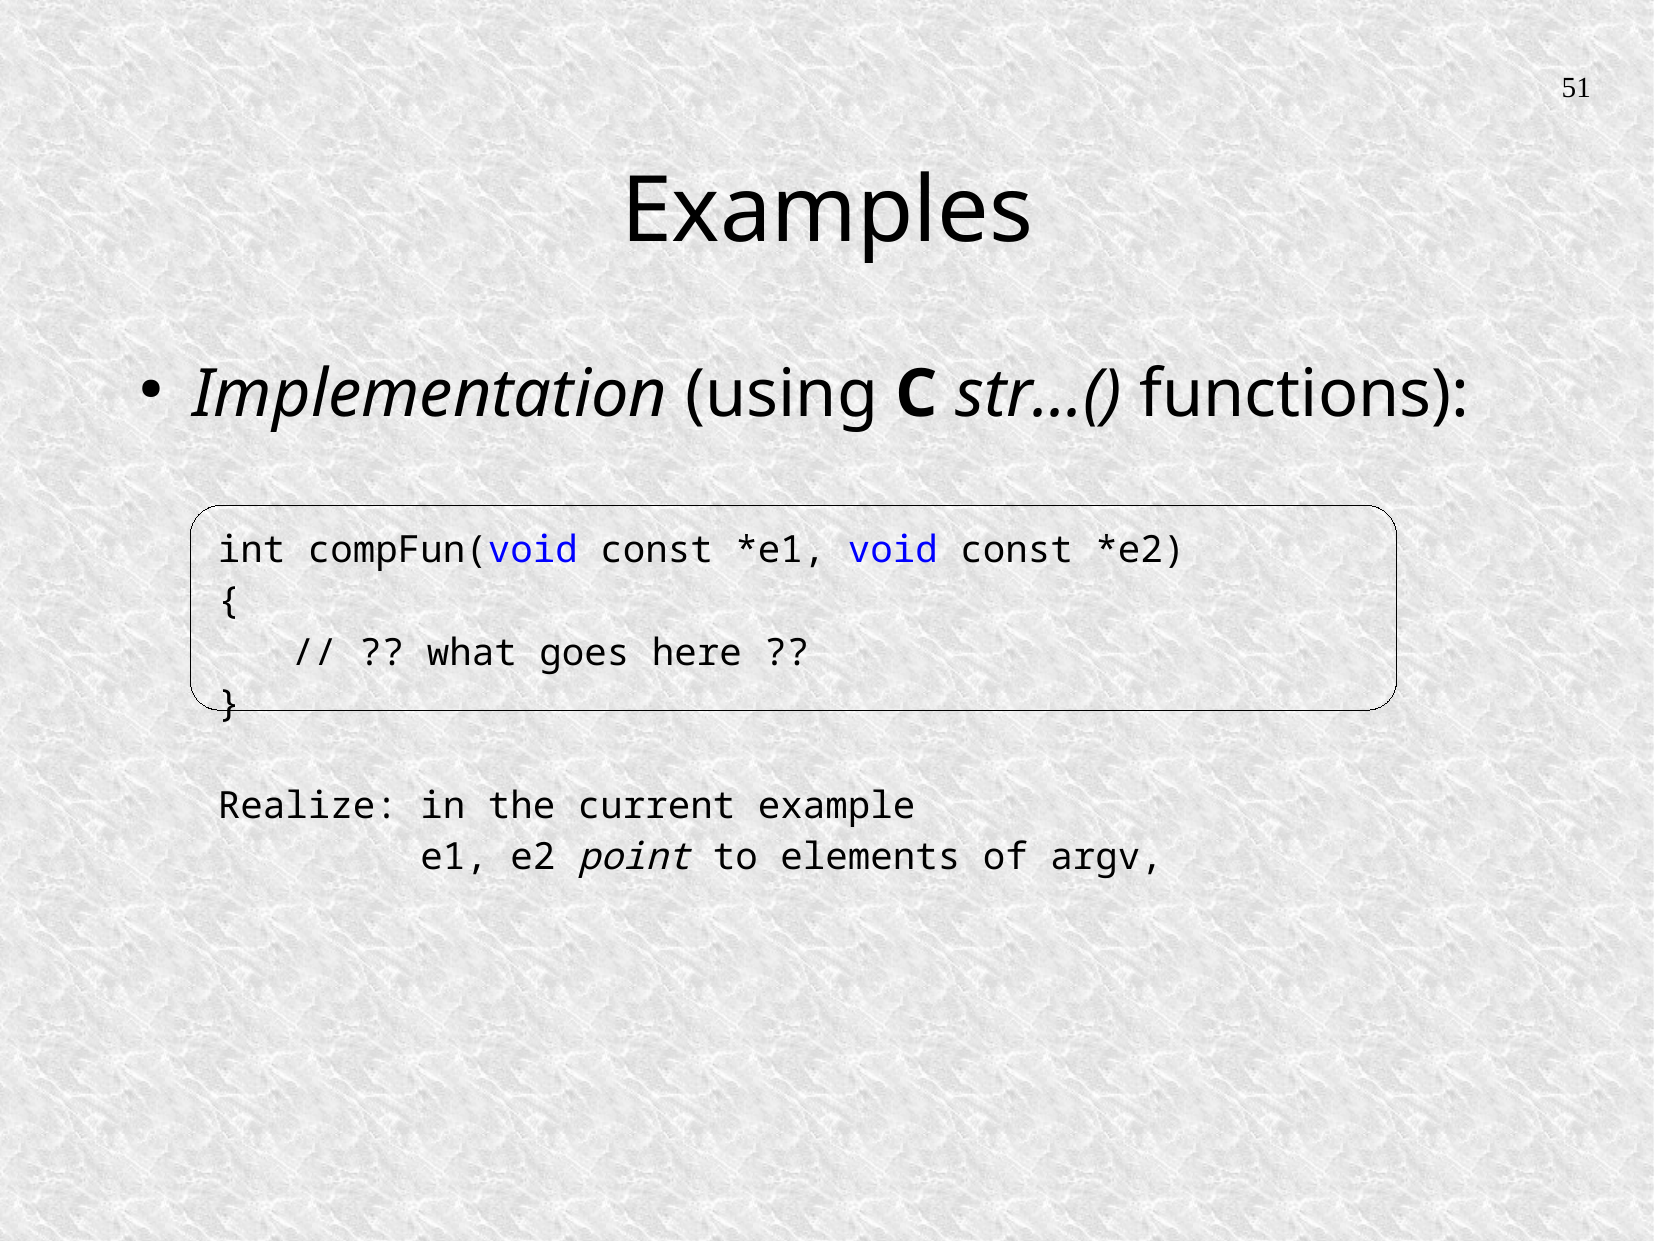

51
# Examples
Implementation (using C str...() functions):
int compFun(void const *e1, void const *e2)
{
	// ?? what goes here ??
}
Realize: in the current example
 e1, e2 point to elements of argv,